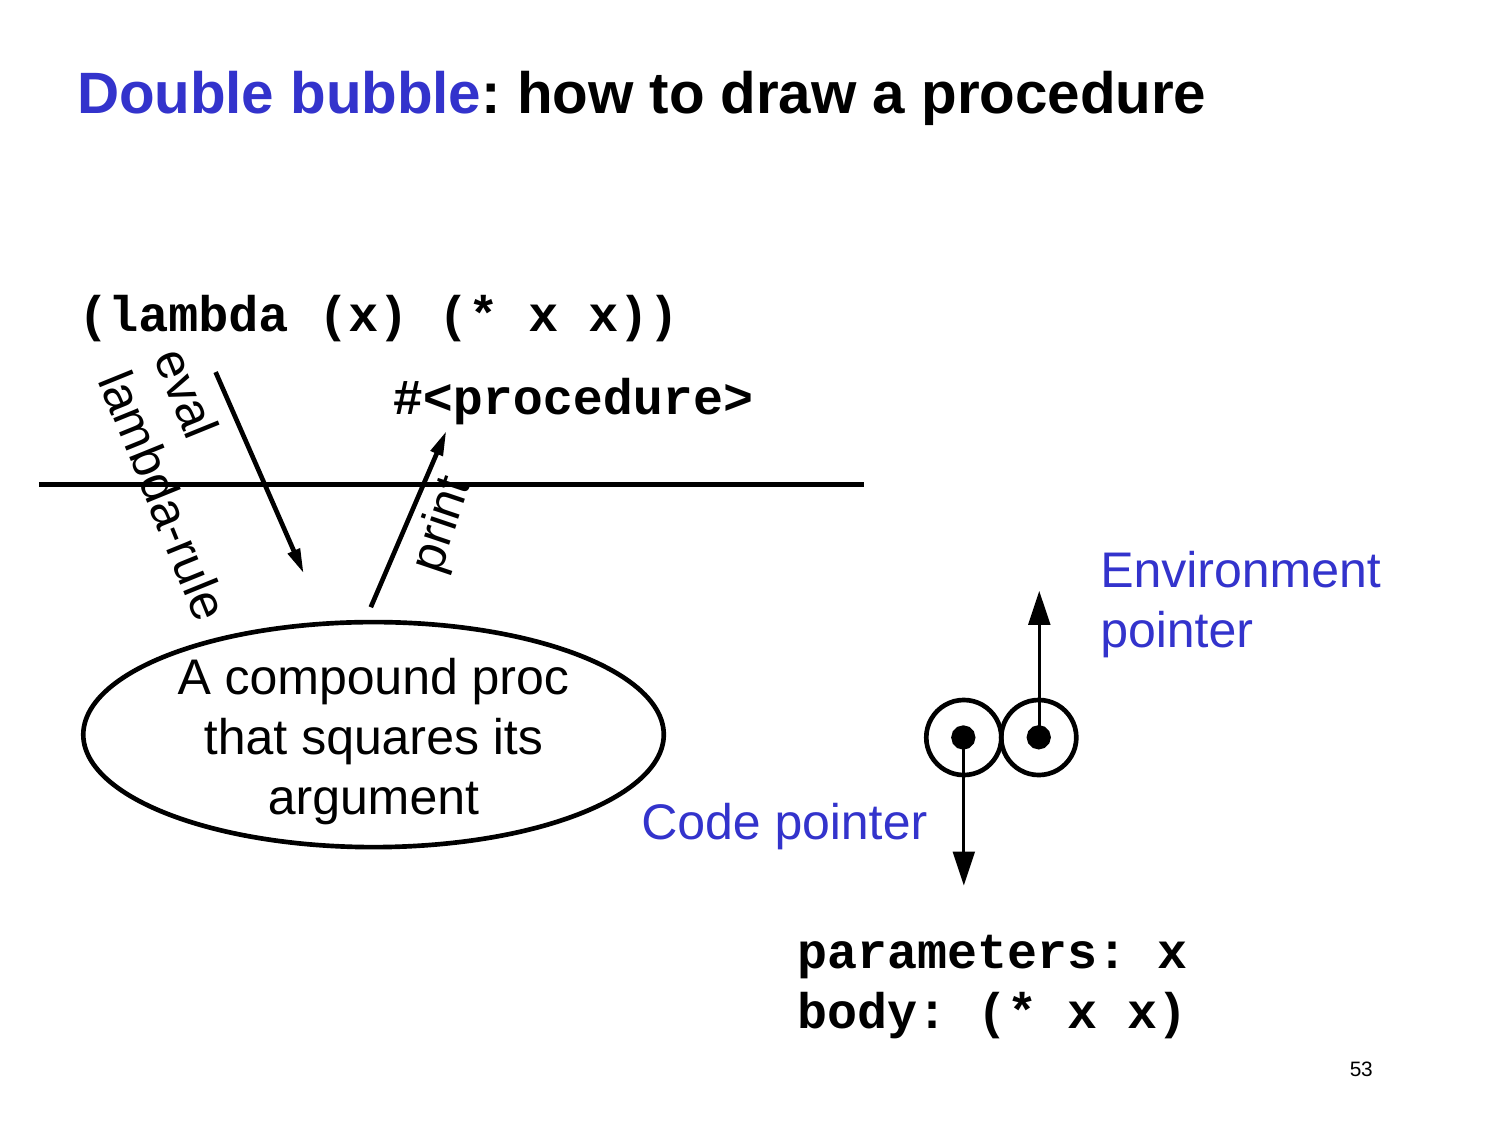

# Double bubble: how to draw a procedure
(lambda (x) (* x x))
#<procedure>
eval
lambda-rule
print
A compound proc
that squares its
argument
Environment
pointer
Code pointer
parameters: x
body: (* x x)
53